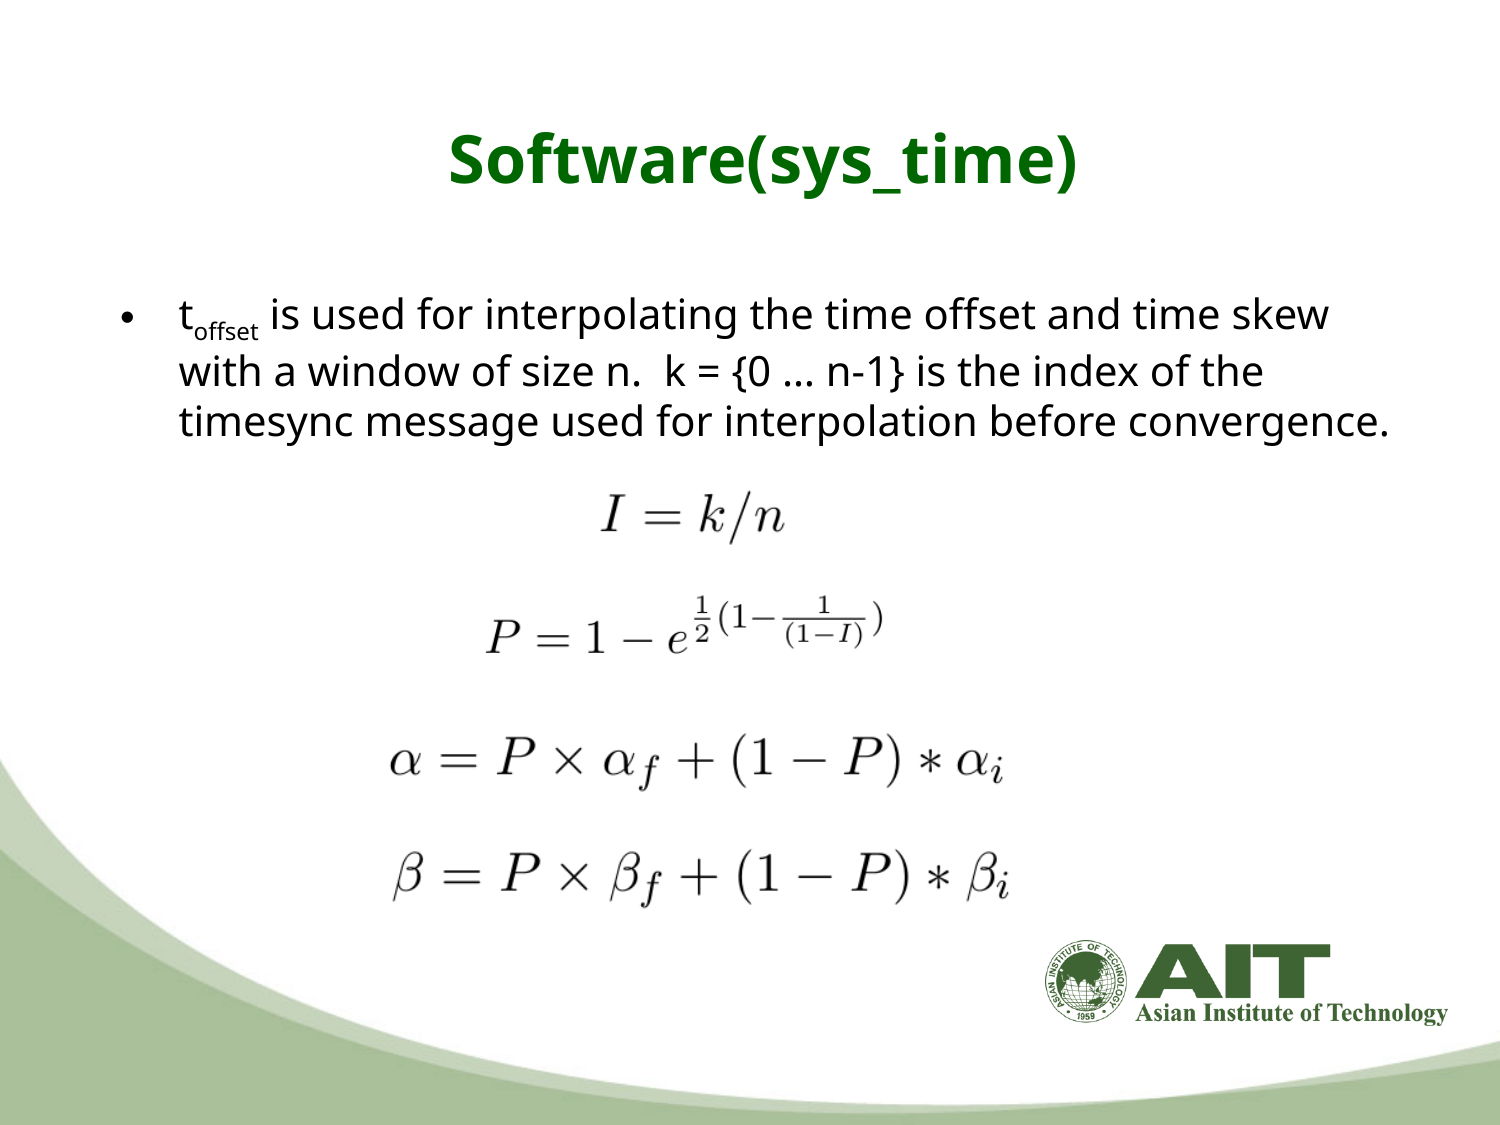

# Software(sys_time)
toffset is used for interpolating the time offset and time skew with a window of size n. k = {0 … n-1} is the index of the timesync message used for interpolation before convergence.